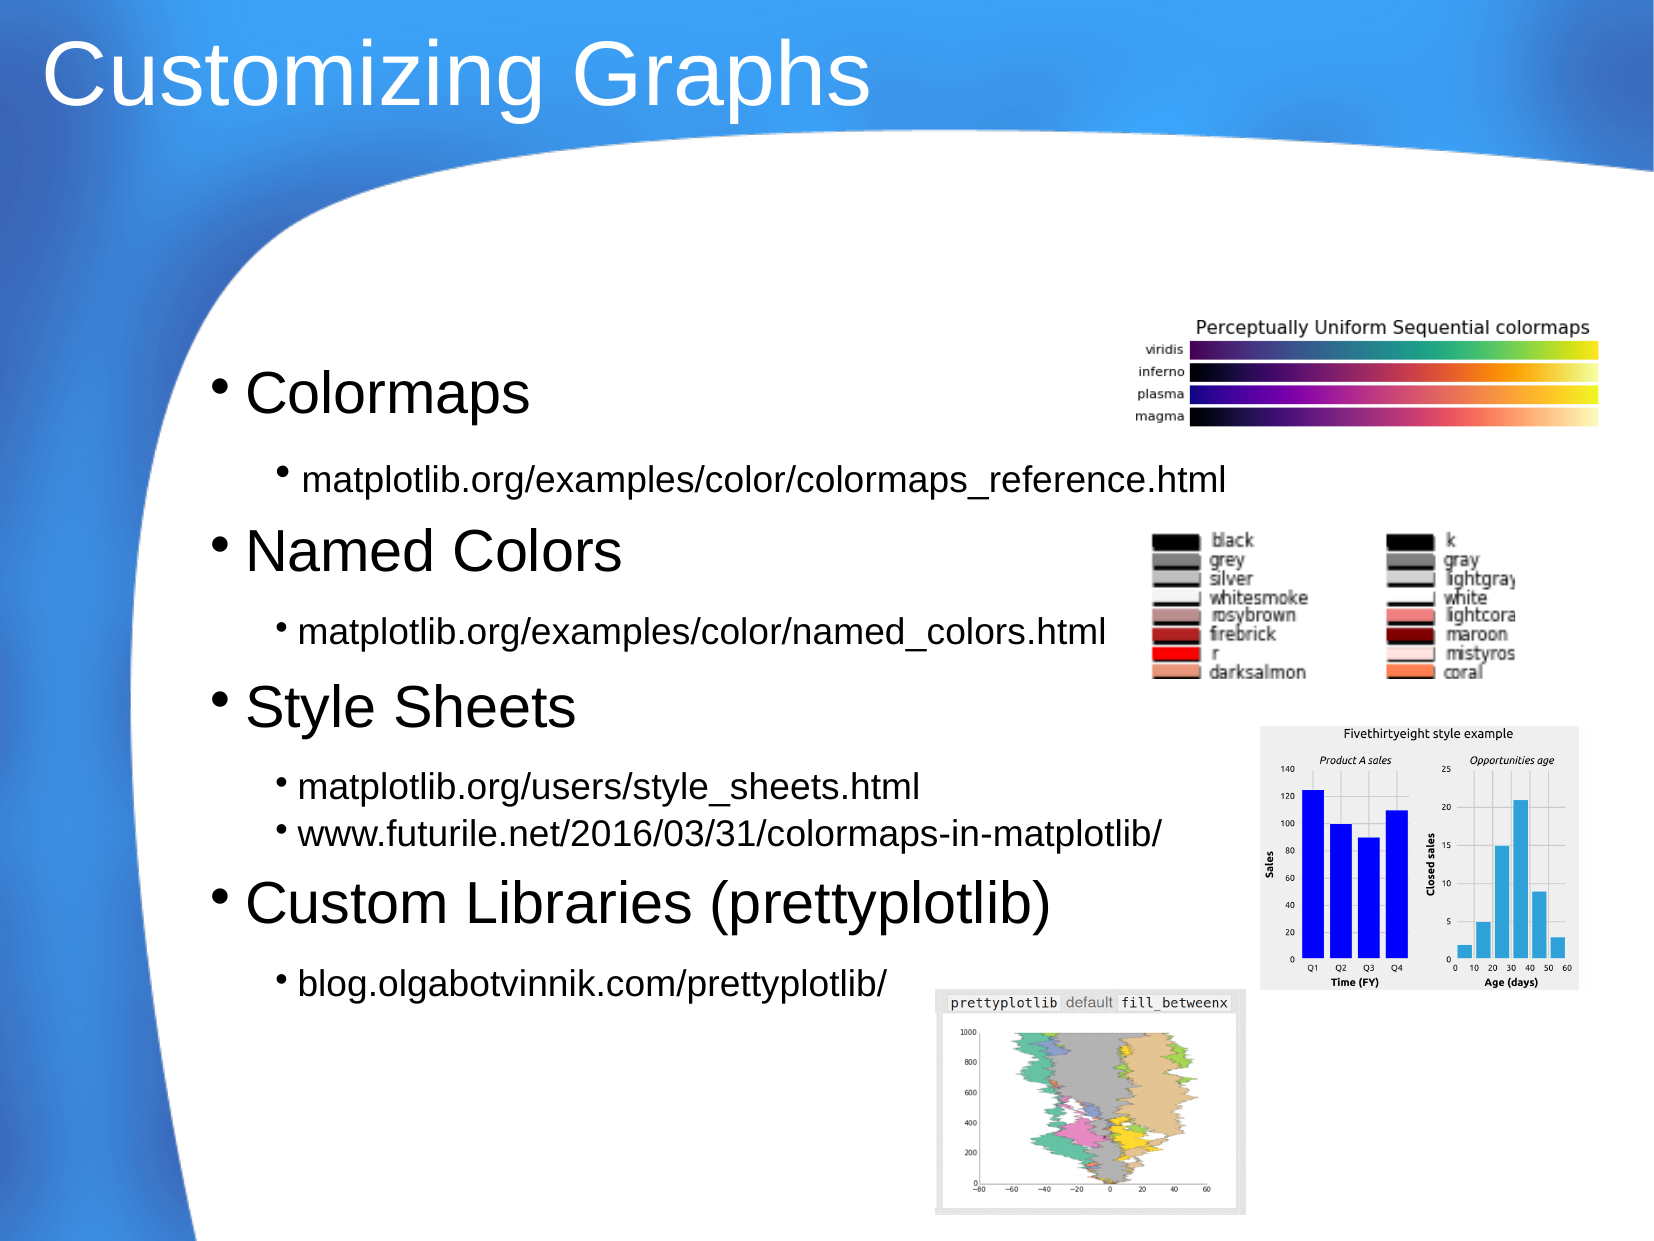

# Customizing Graphs
 Colormaps
 matplotlib.org/examples/color/colormaps_reference.html
 Named Colors
 matplotlib.org/examples/color/named_colors.html
 Style Sheets
 matplotlib.org/users/style_sheets.html
 www.futurile.net/2016/03/31/colormaps-in-matplotlib/
 Custom Libraries (prettyplotlib)
 blog.olgabotvinnik.com/prettyplotlib/